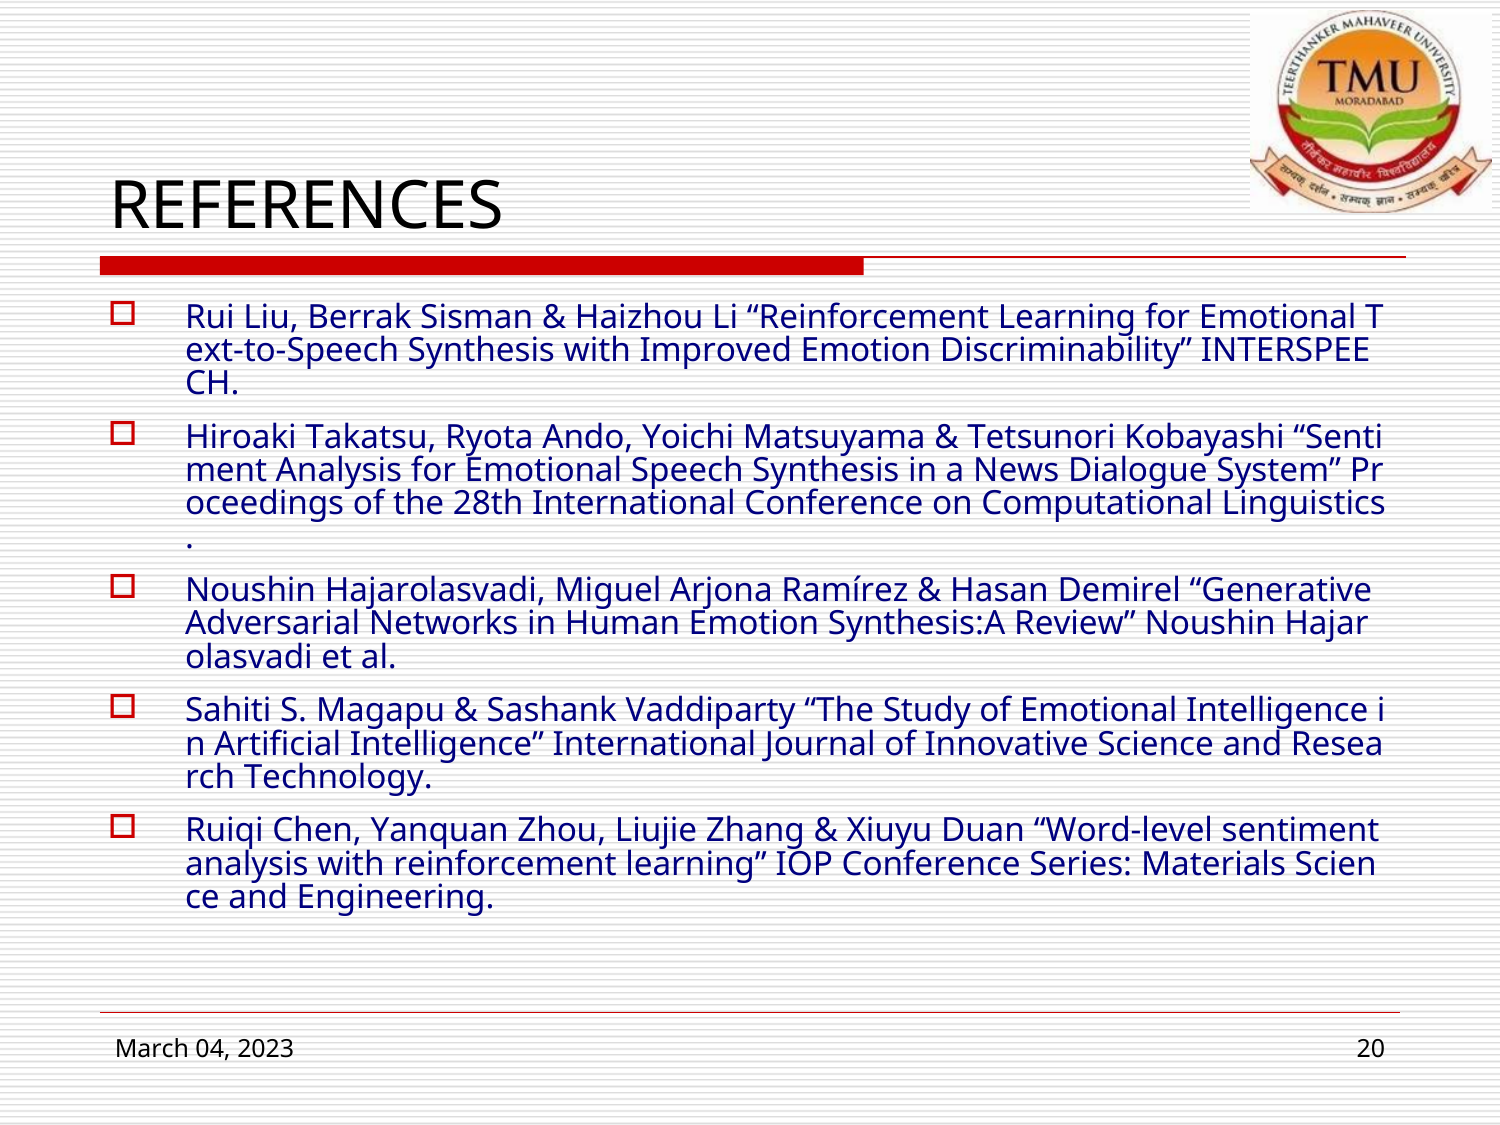

# REFERENCES
Rui Liu, Berrak Sisman & Haizhou Li “Reinforcement Learning for Emotional Text-to-Speech Synthesis with Improved Emotion Discriminability” INTERSPEECH.
Hiroaki Takatsu, Ryota Ando, Yoichi Matsuyama & Tetsunori Kobayashi “Sentiment Analysis for Emotional Speech Synthesis in a News Dialogue System” Proceedings of the 28th International Conference on Computational Linguistics.
Noushin Hajarolasvadi, Miguel Arjona Ramírez & Hasan Demirel “Generative Adversarial Networks in Human Emotion Synthesis:A Review” Noushin Hajarolasvadi et al.
Sahiti S. Magapu & Sashank Vaddiparty “The Study of Emotional Intelligence in Artificial Intelligence” International Journal of Innovative Science and Research Technology.
Ruiqi Chen, Yanquan Zhou, Liujie Zhang & Xiuyu Duan “Word-level sentiment analysis with reinforcement learning” IOP Conference Series: Materials Science and Engineering.
March 04, 2023